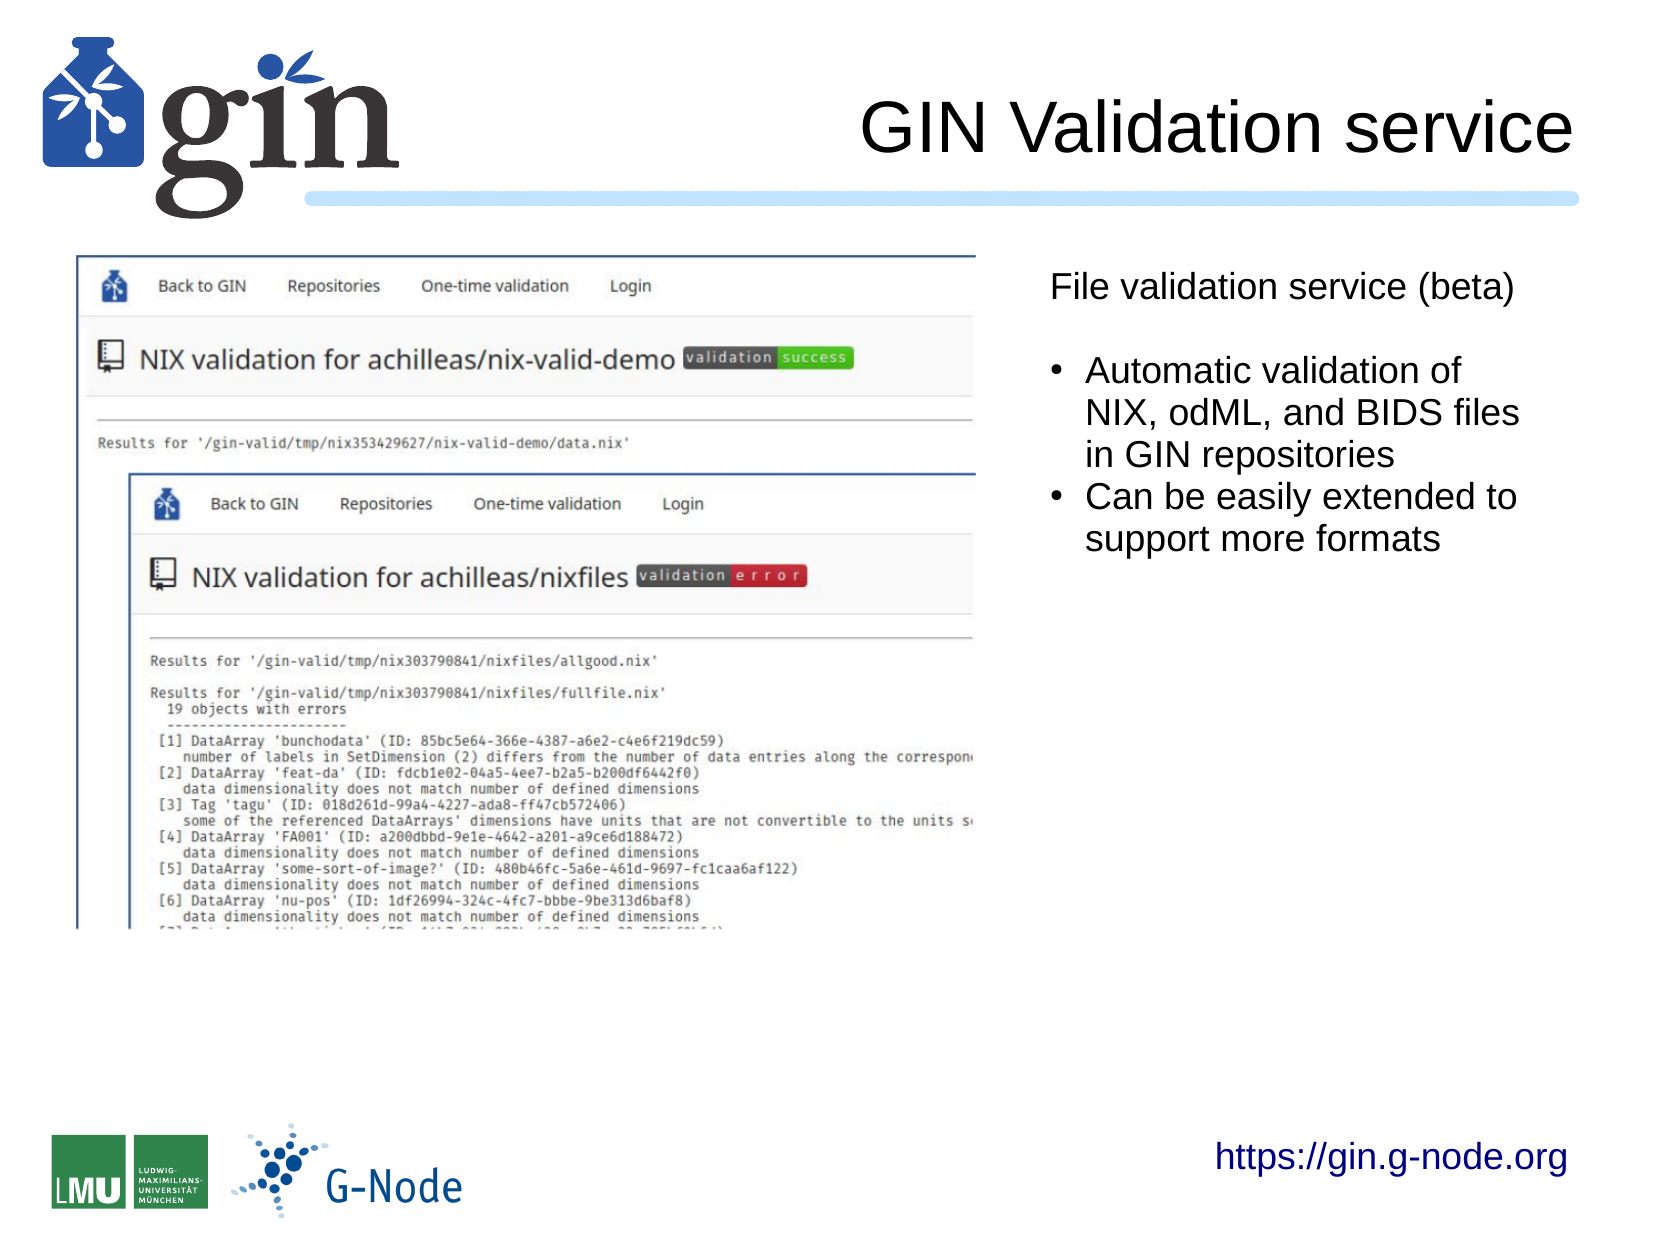

GIN Validation service
File validation service (beta)
Automatic validation of
NIX, odML, and BIDS files
in GIN repositories
Can be easily extended to support more formats
https://gin.g-node.org